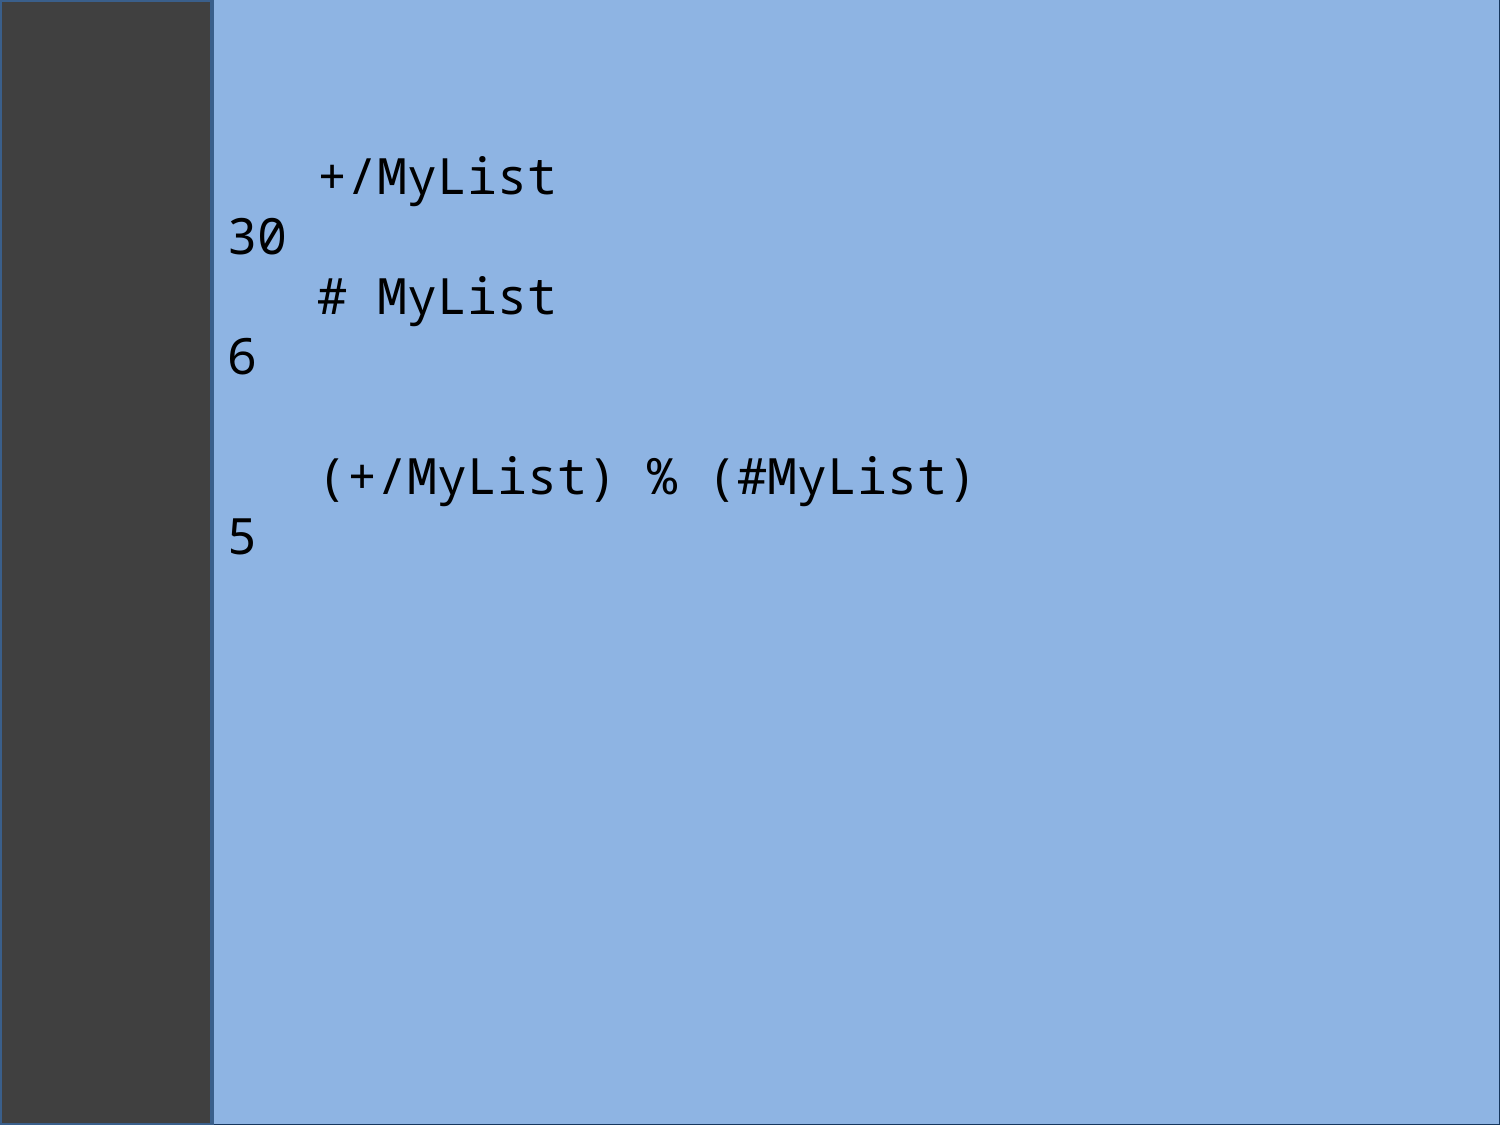

+/MyList
30
 # MyList
6
 (+/MyList) % (#MyList)
5